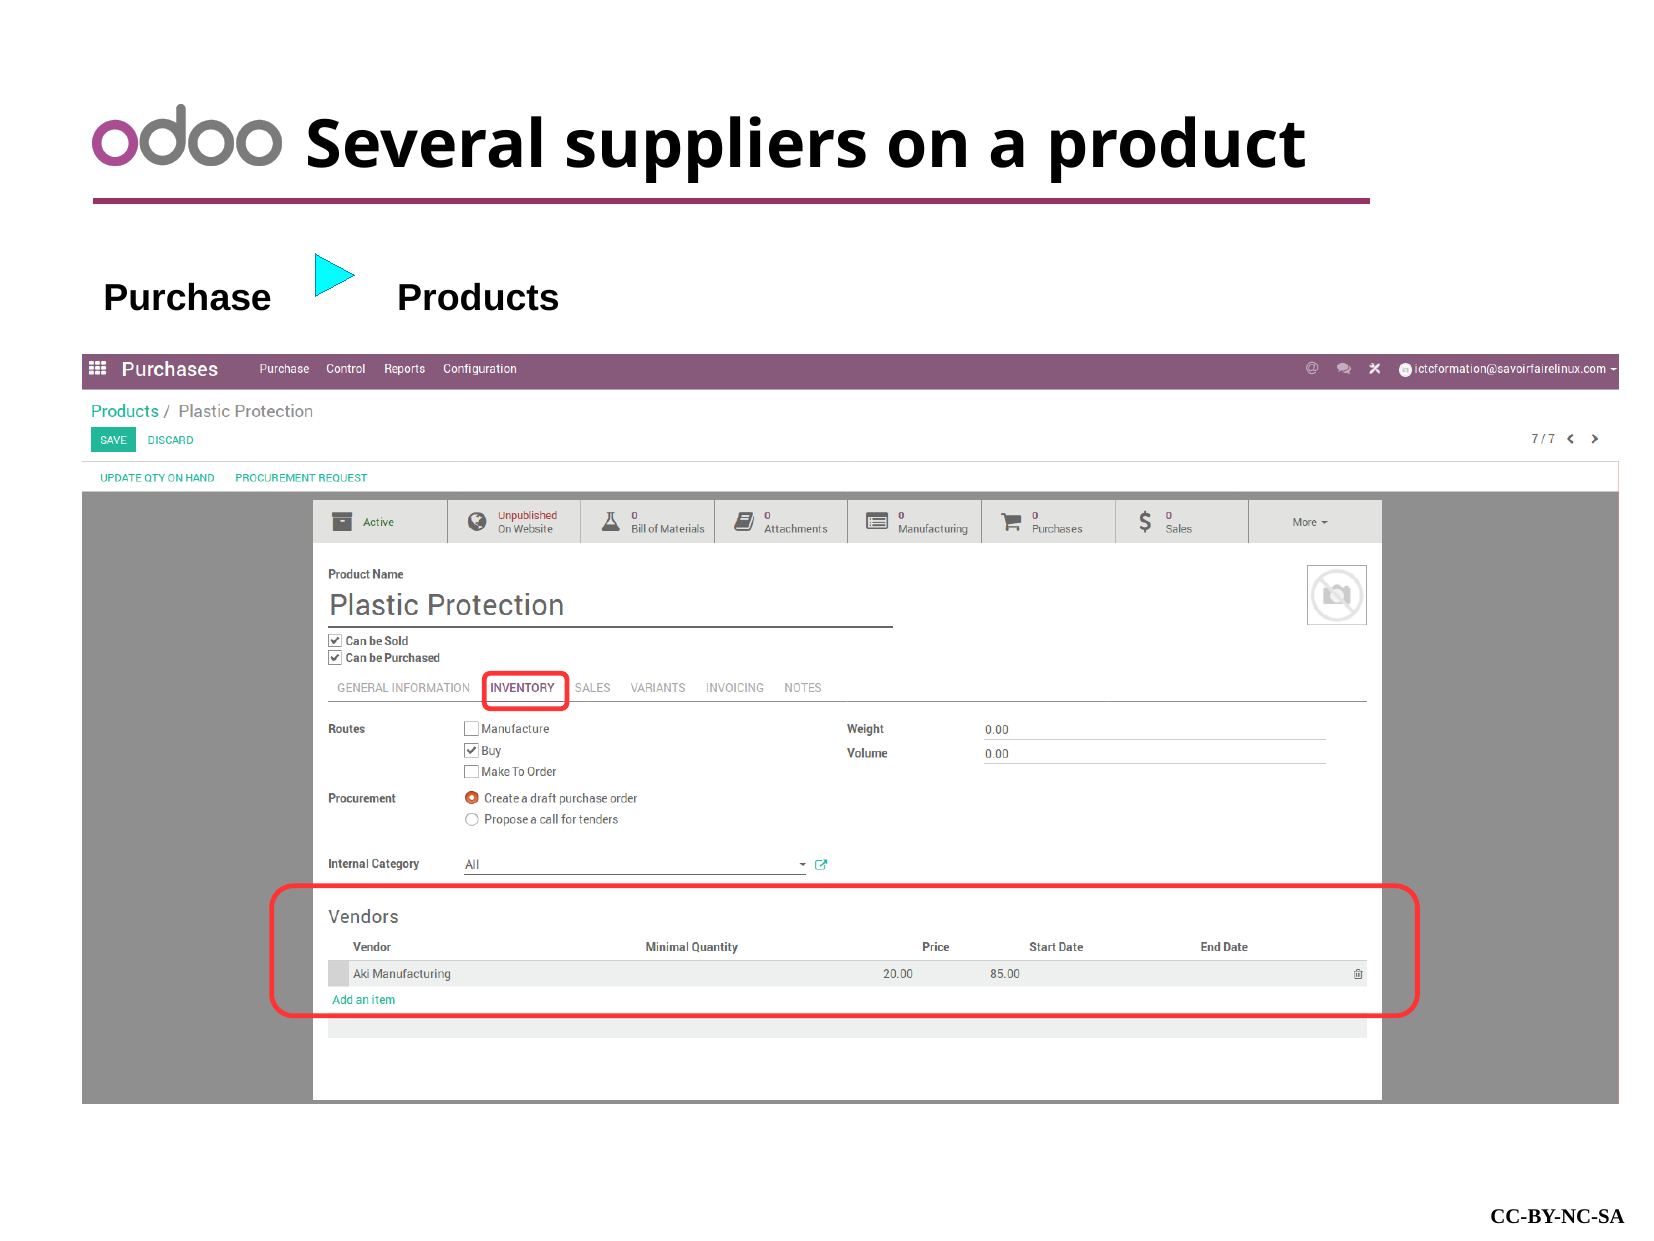

# Several suppliers on a product
Purchase Products